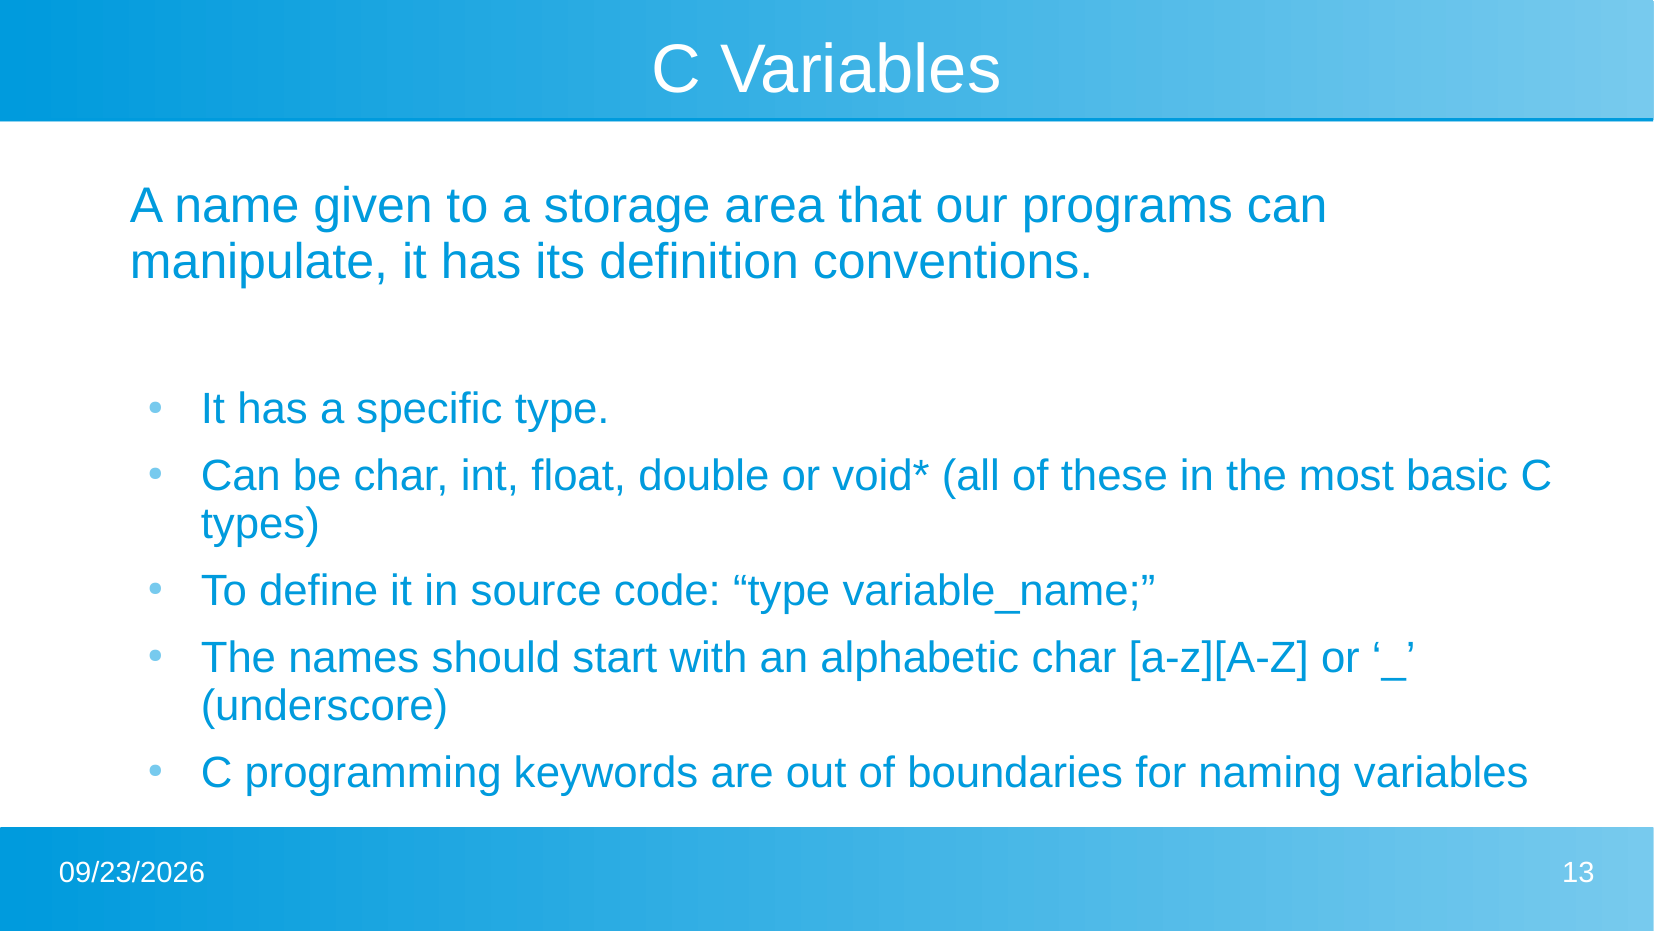

# C Variables
A name given to a storage area that our programs can manipulate, it has its definition conventions.
It has a specific type.
Can be char, int, float, double or void* (all of these in the most basic C types)
To define it in source code: “type variable_name;”
The names should start with an alphabetic char [a-z][A-Z] or ‘_’ (underscore)
C programming keywords are out of boundaries for naming variables
13